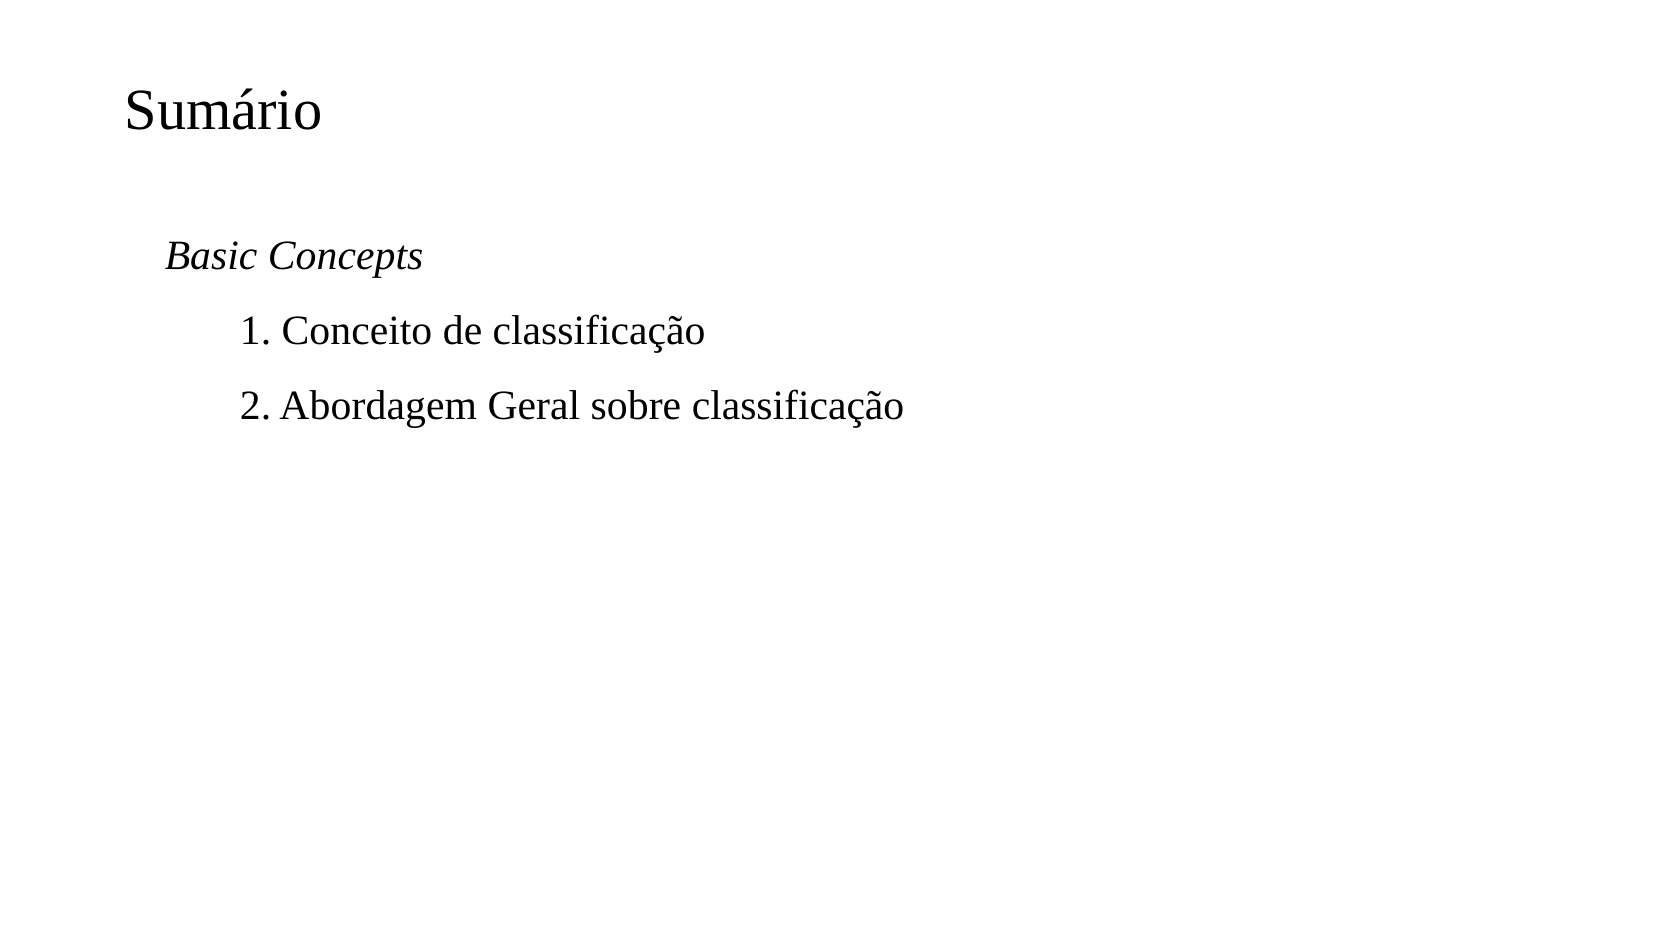

Sumário
Basic Concepts
1. Conceito de classificação
2. Abordagem Geral sobre classificação